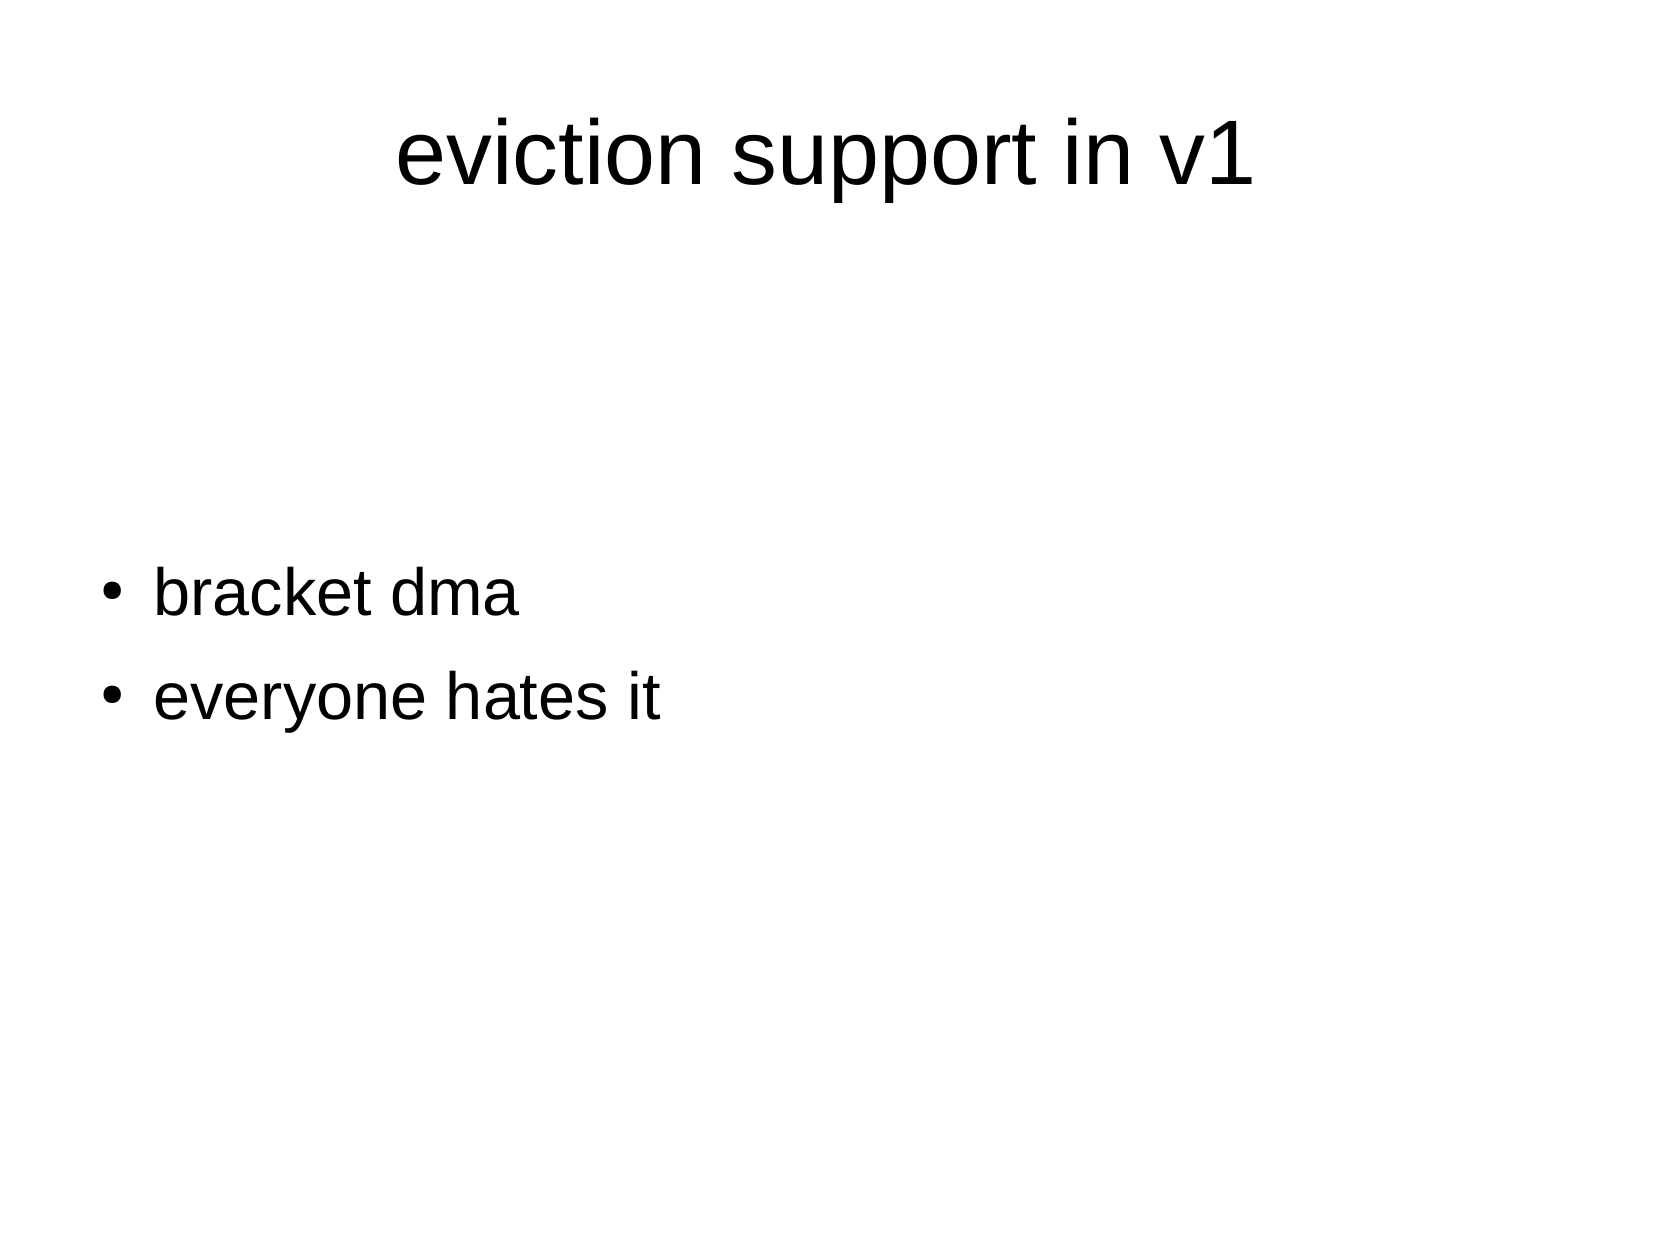

# eviction support in v1
bracket dma
everyone hates it